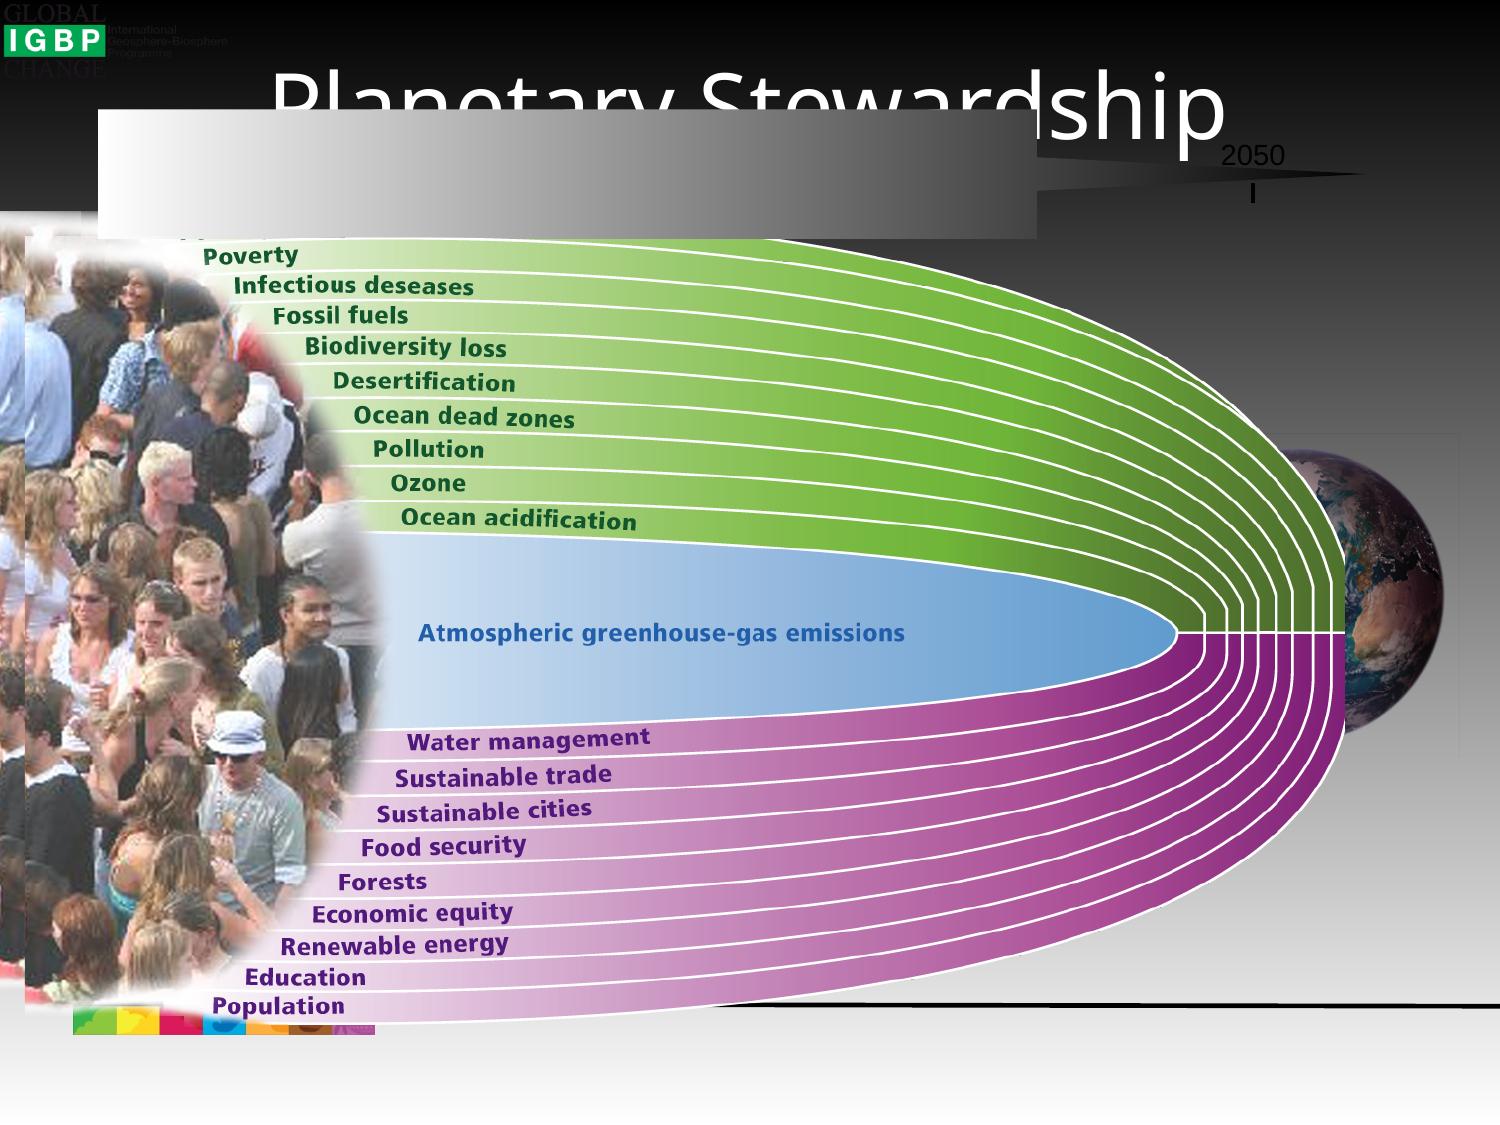

# Planetary Stewardship
2020
2030
2040
2050